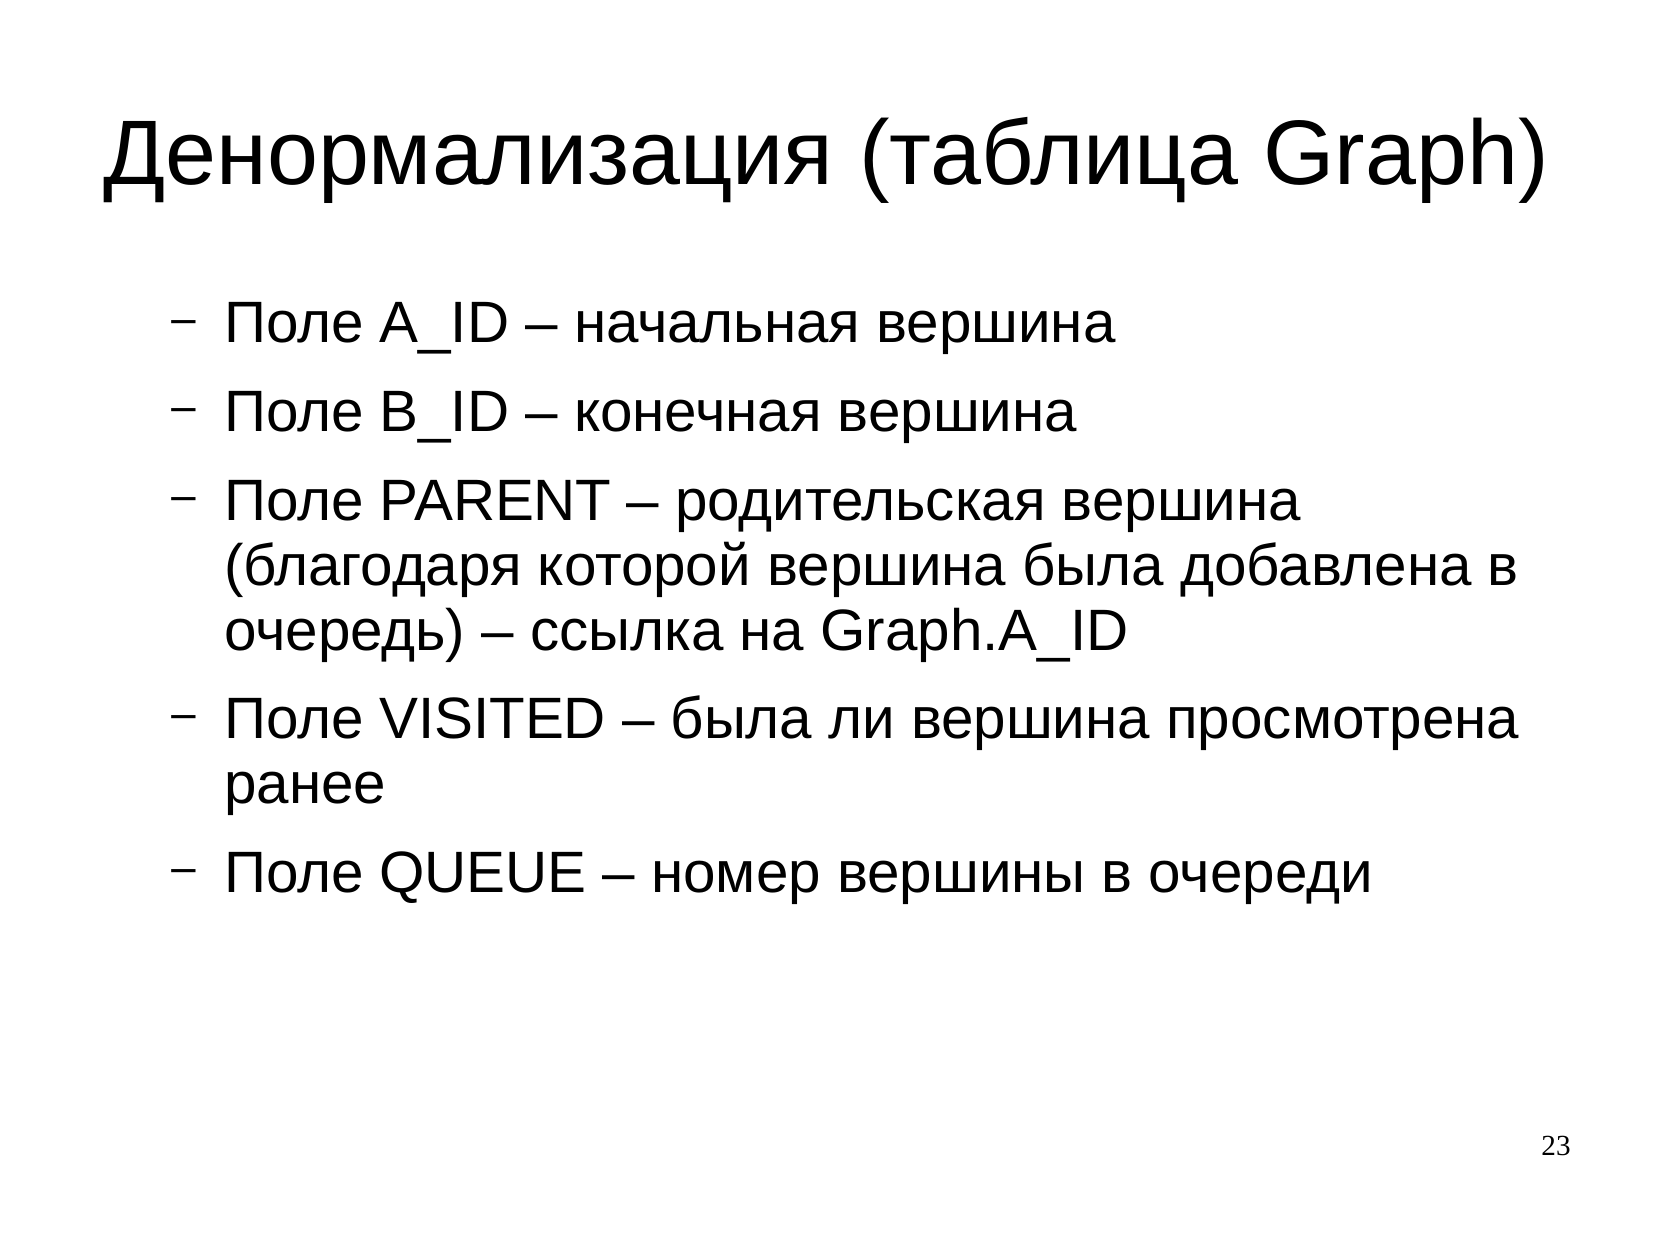

# Денормализация (таблица Graph)
Поле A_ID – начальная вершина
Поле B_ID – конечная вершина
Поле PARENT – родительская вершина (благодаря которой вершина была добавлена в очередь) – ссылка на Graph.A_ID
Поле VISITED – была ли вершина просмотрена ранее
Поле QUEUE – номер вершины в очереди
23